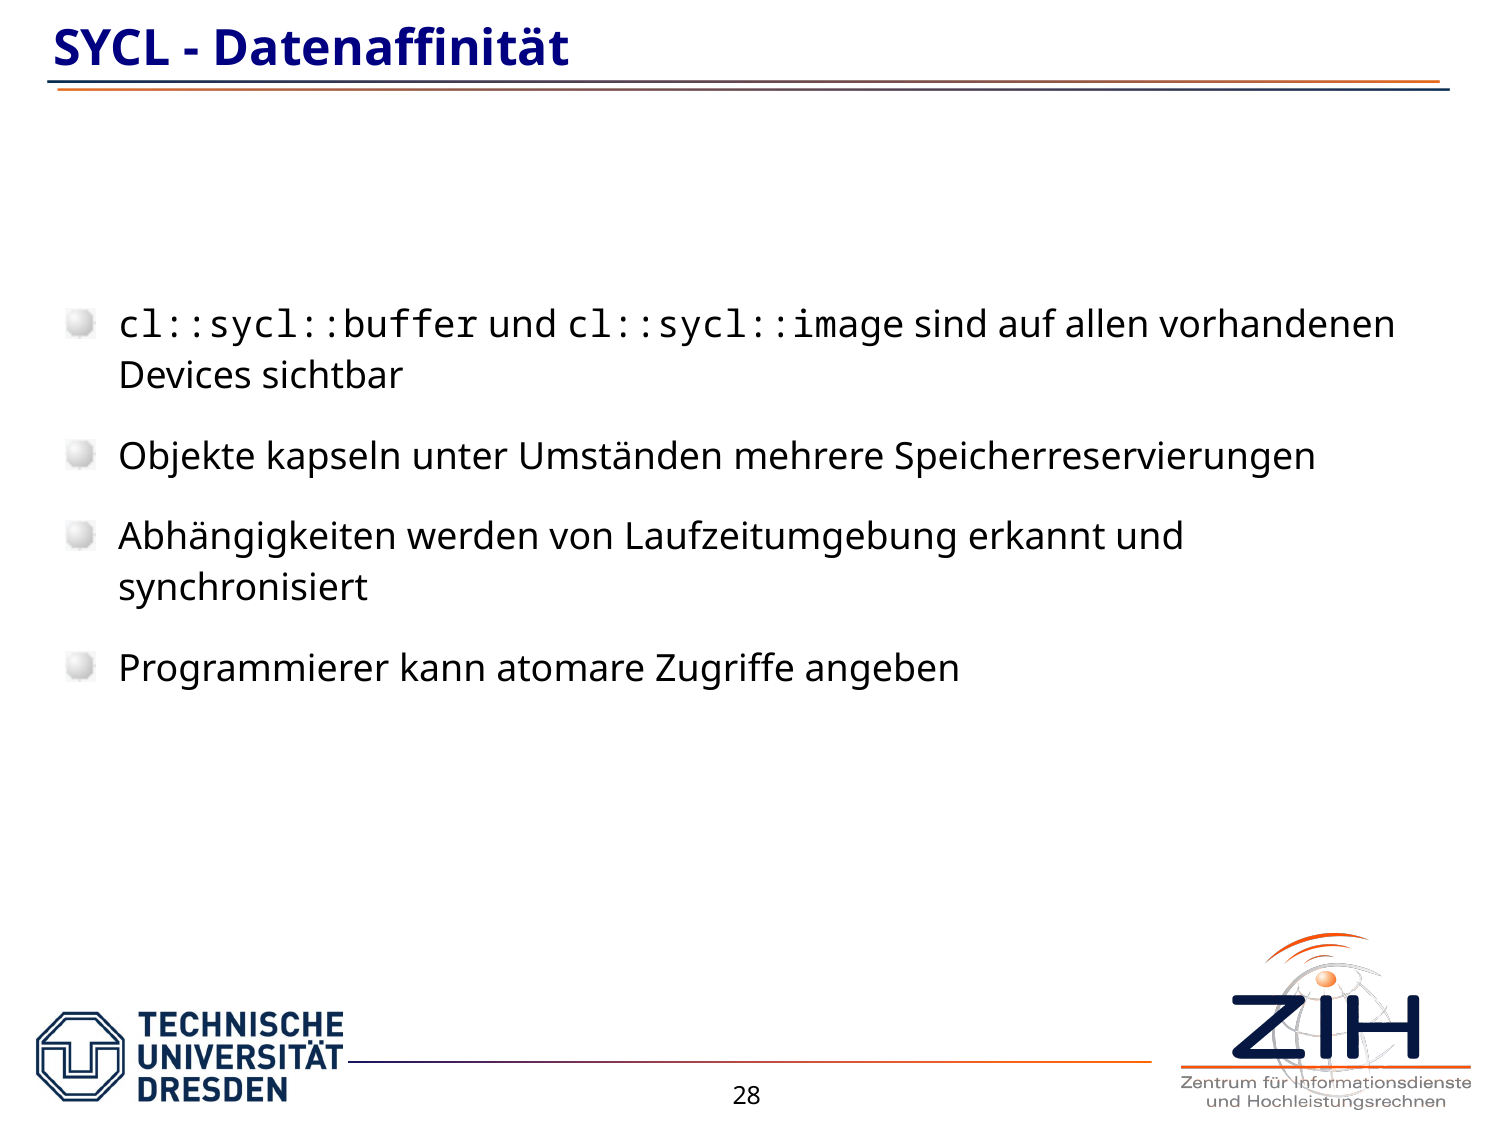

# SYCL - Datenaffinität
cl::sycl::buffer und cl::sycl::image sind auf allen vorhandenen Devices sichtbar
Objekte kapseln unter Umständen mehrere Speicherreservierungen
Abhängigkeiten werden von Laufzeitumgebung erkannt und synchronisiert
Programmierer kann atomare Zugriffe angeben
28